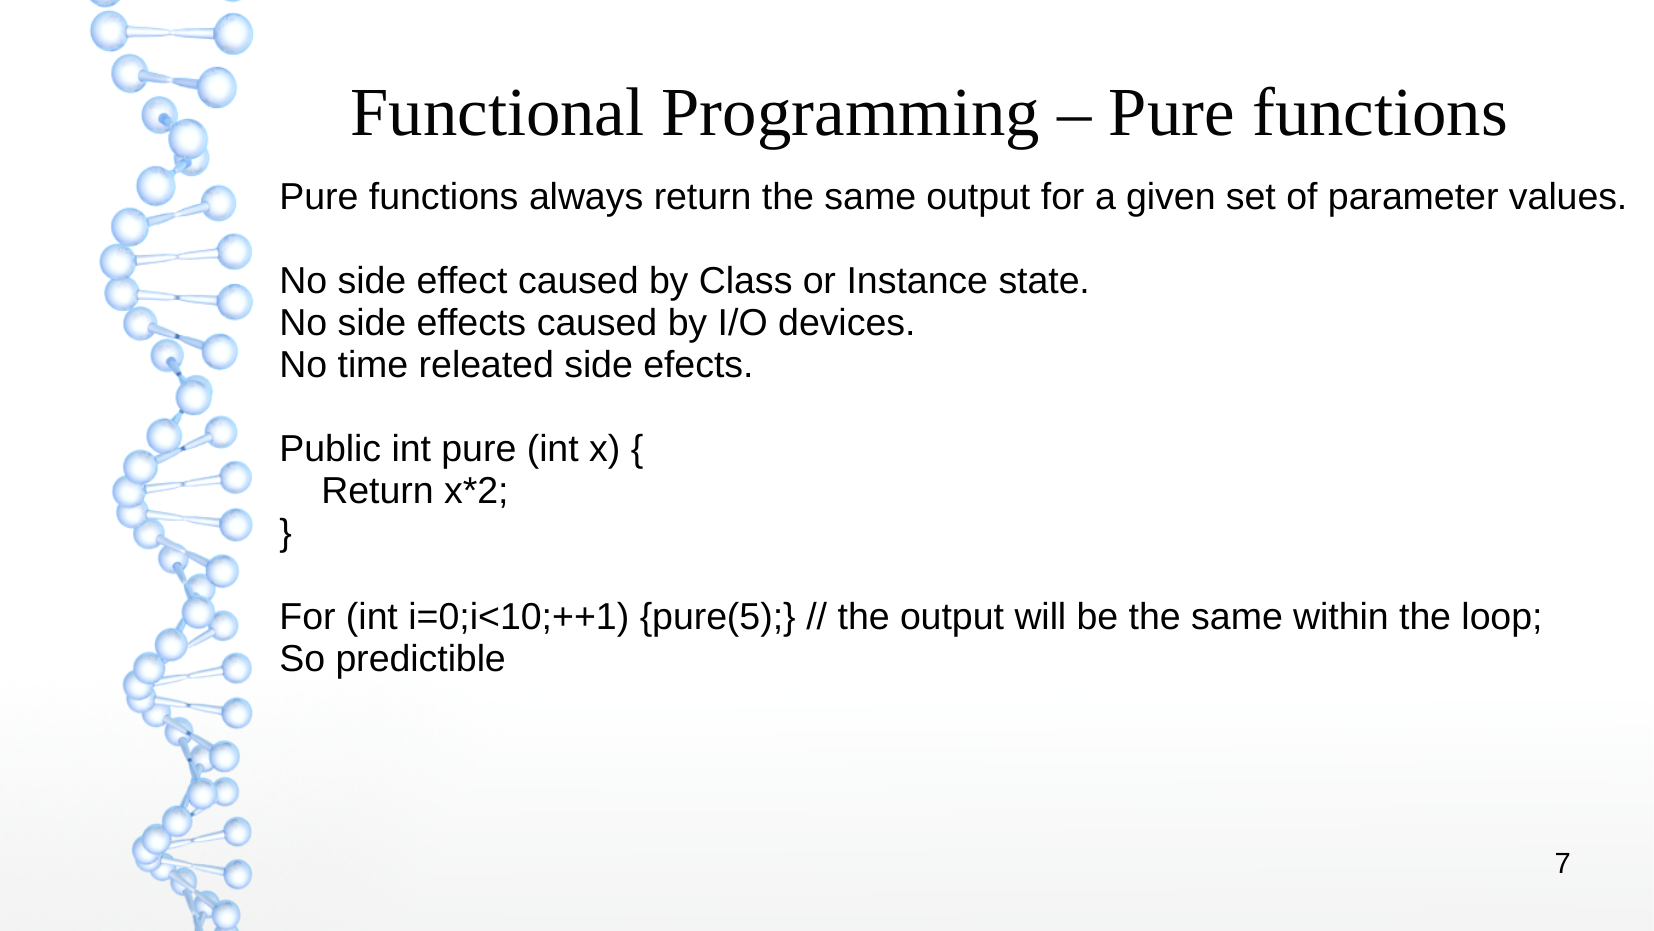

# Functional Programming – Pure functions
Pure functions always return the same output for a given set of parameter values.
No side effect caused by Class or Instance state.
No side effects caused by I/O devices.
No time releated side efects.
Public int pure (int x) {
 Return x*2;
}
For (int i=0;i<10;++1) {pure(5);} // the output will be the same within the loop;
So predictible
7